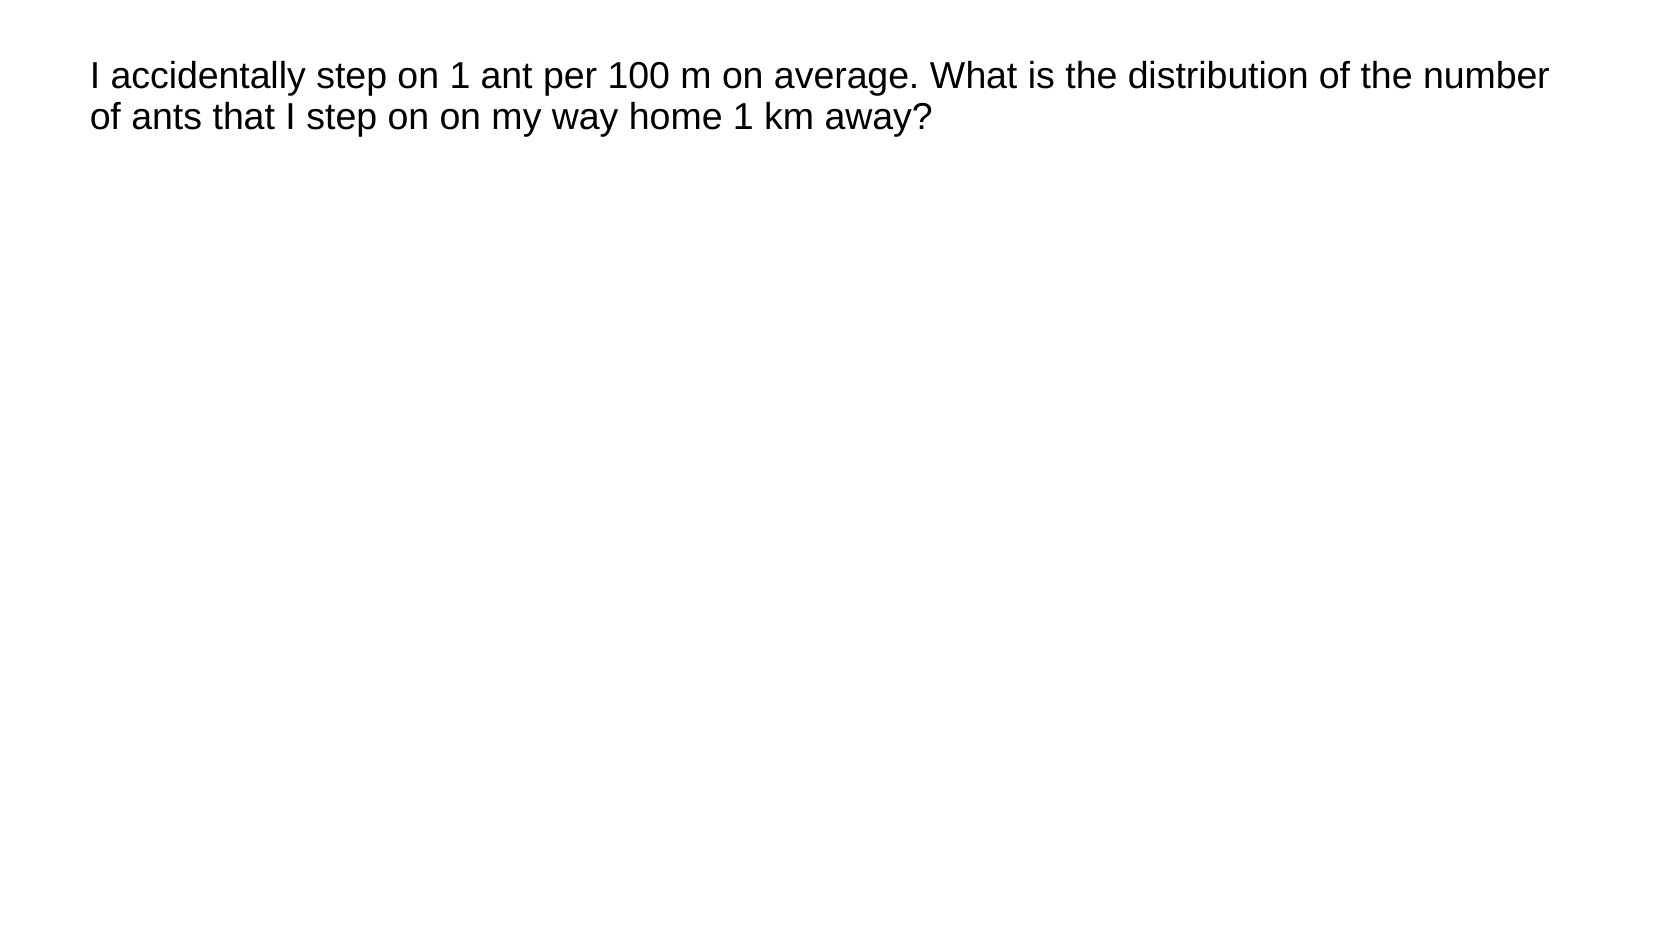

I accidentally step on 1 ant per 100 m on average. What is the distribution of the number of ants that I step on on my way home 1 km away?